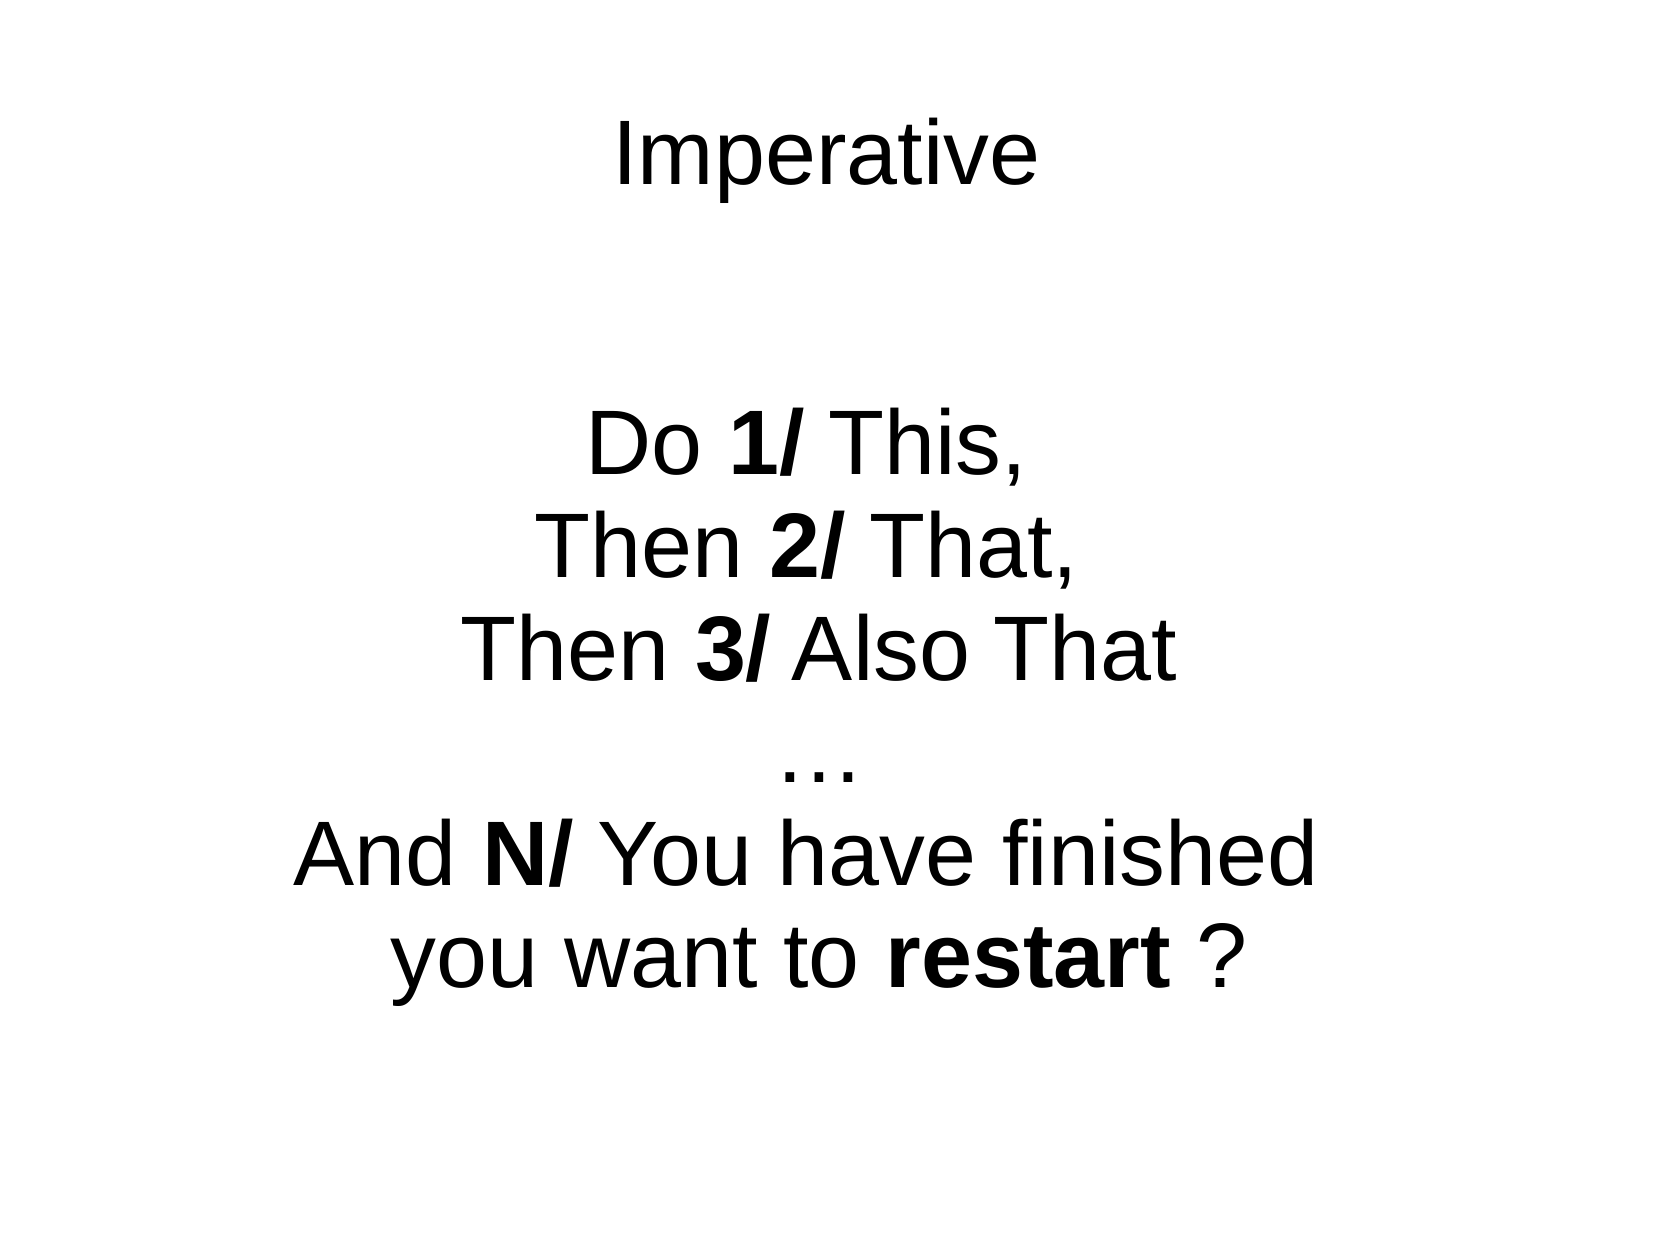

# Imperative
Do 1/ This,
Then 2/ That,
Then 3/ Also That
…
And N/ You have finished
you want to restart ?